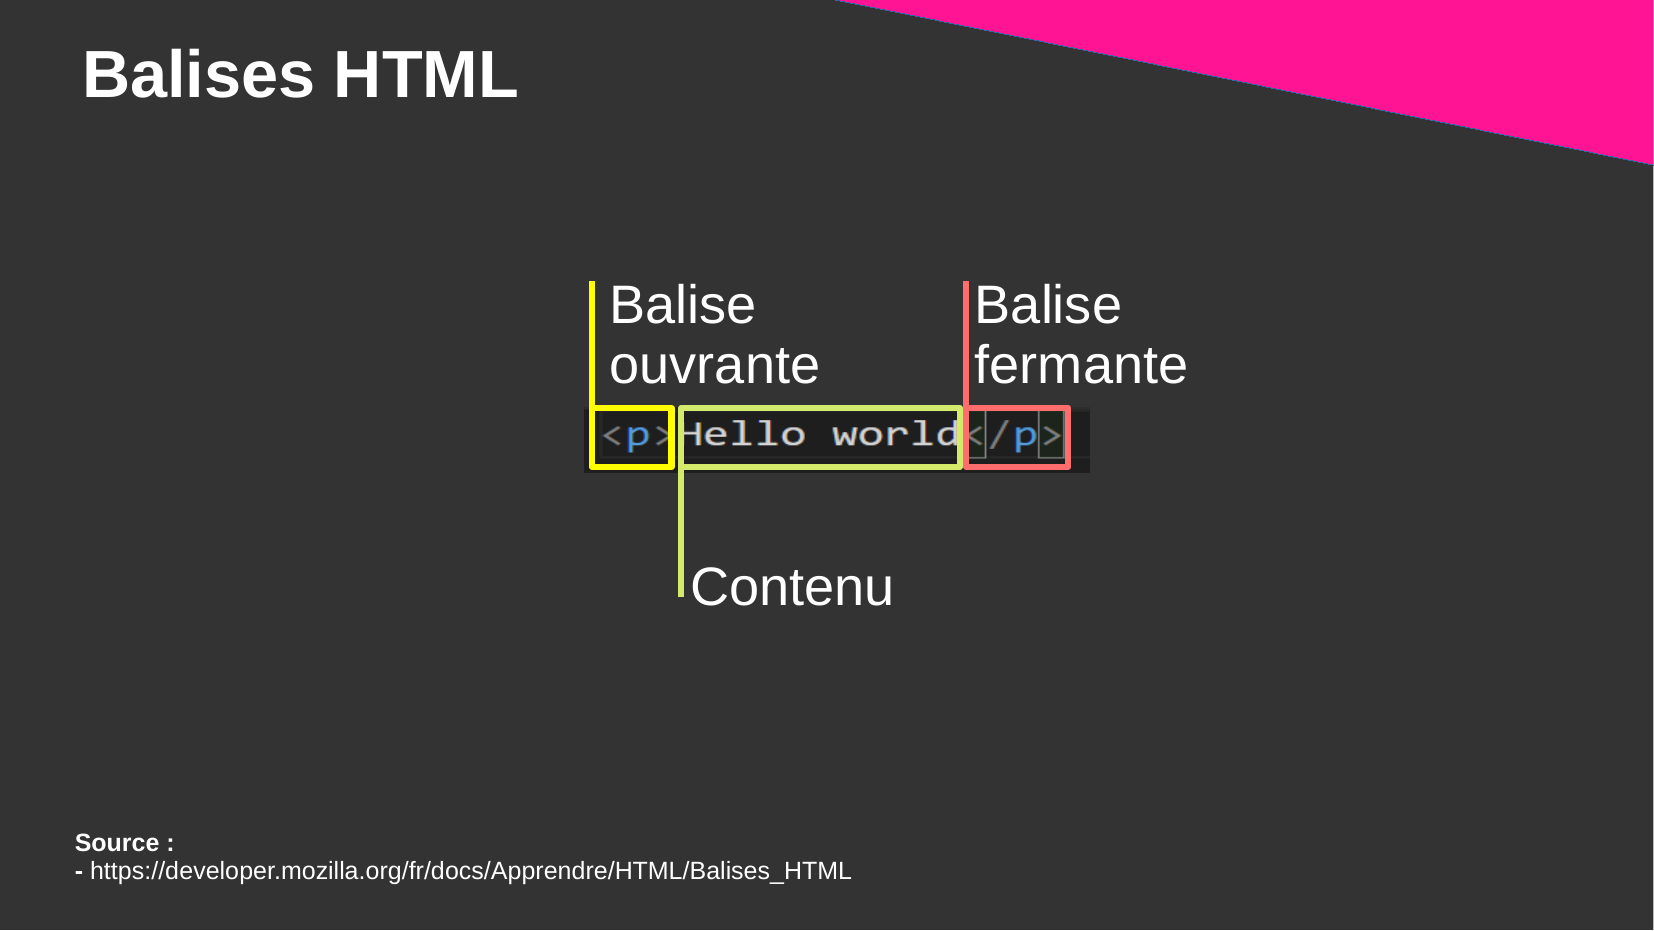

# Balises HTML
Balise
ouvrante
Balise
fermante
Contenu
Source :
- https://developer.mozilla.org/fr/docs/Apprendre/HTML/Balises_HTML